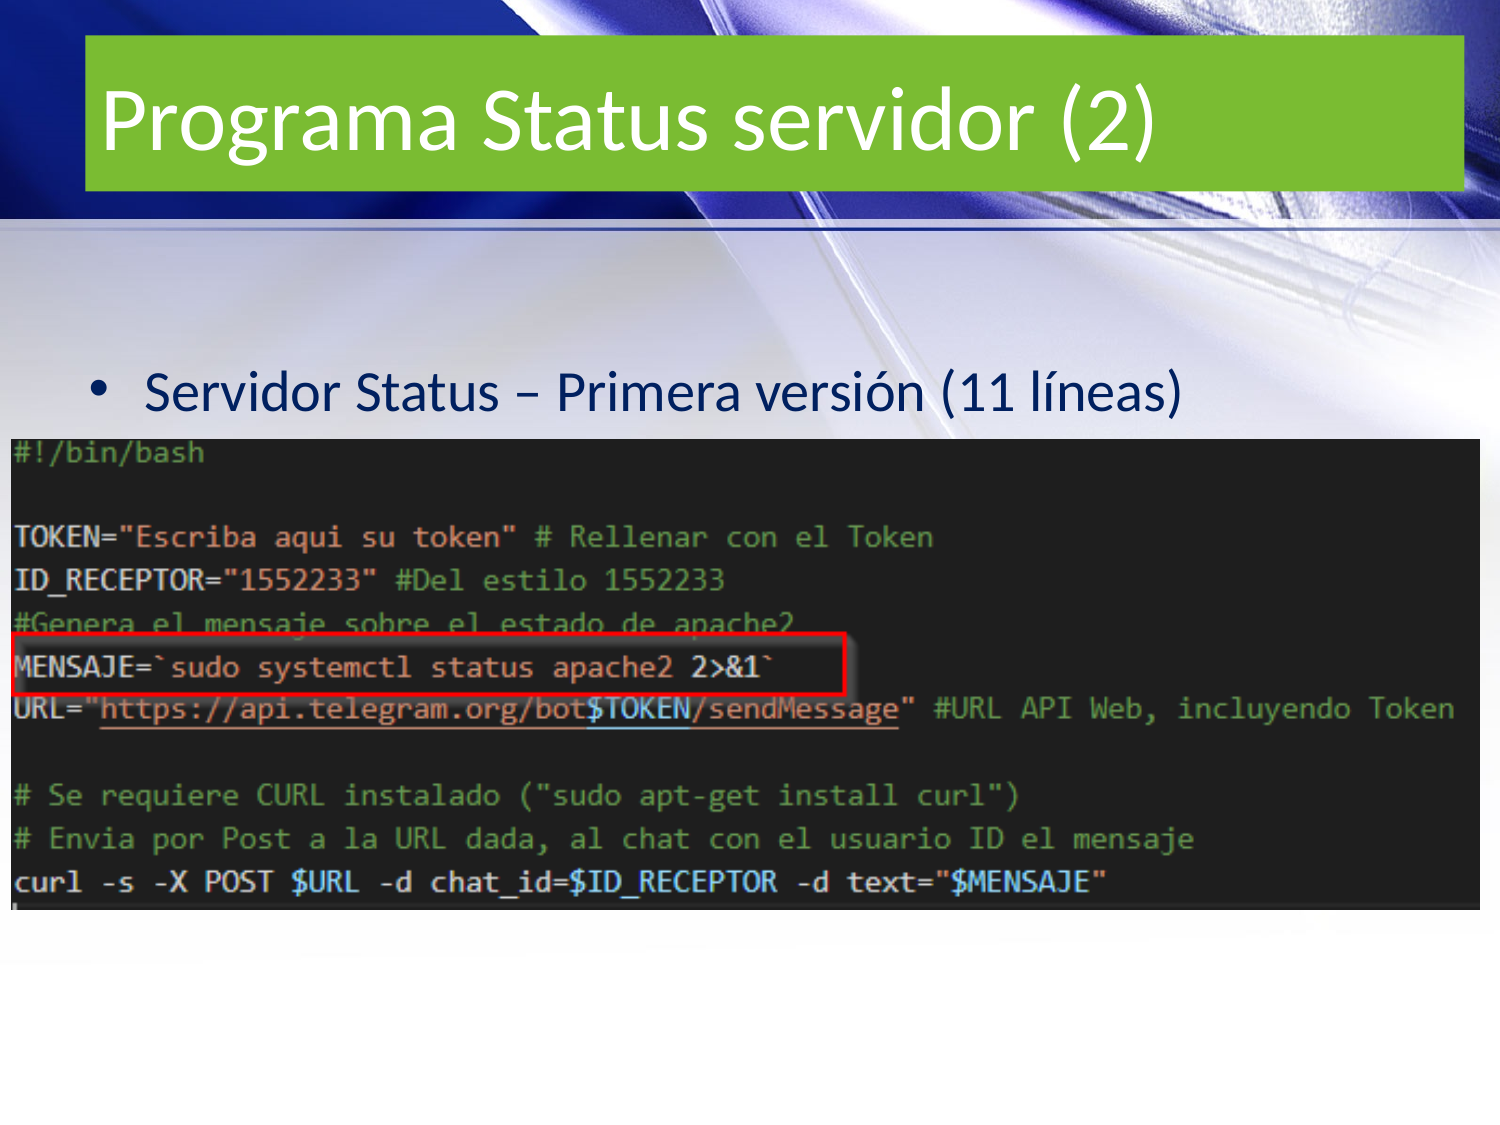

Programa Status servidor (2)
Servidor Status – Primera versión (11 líneas)